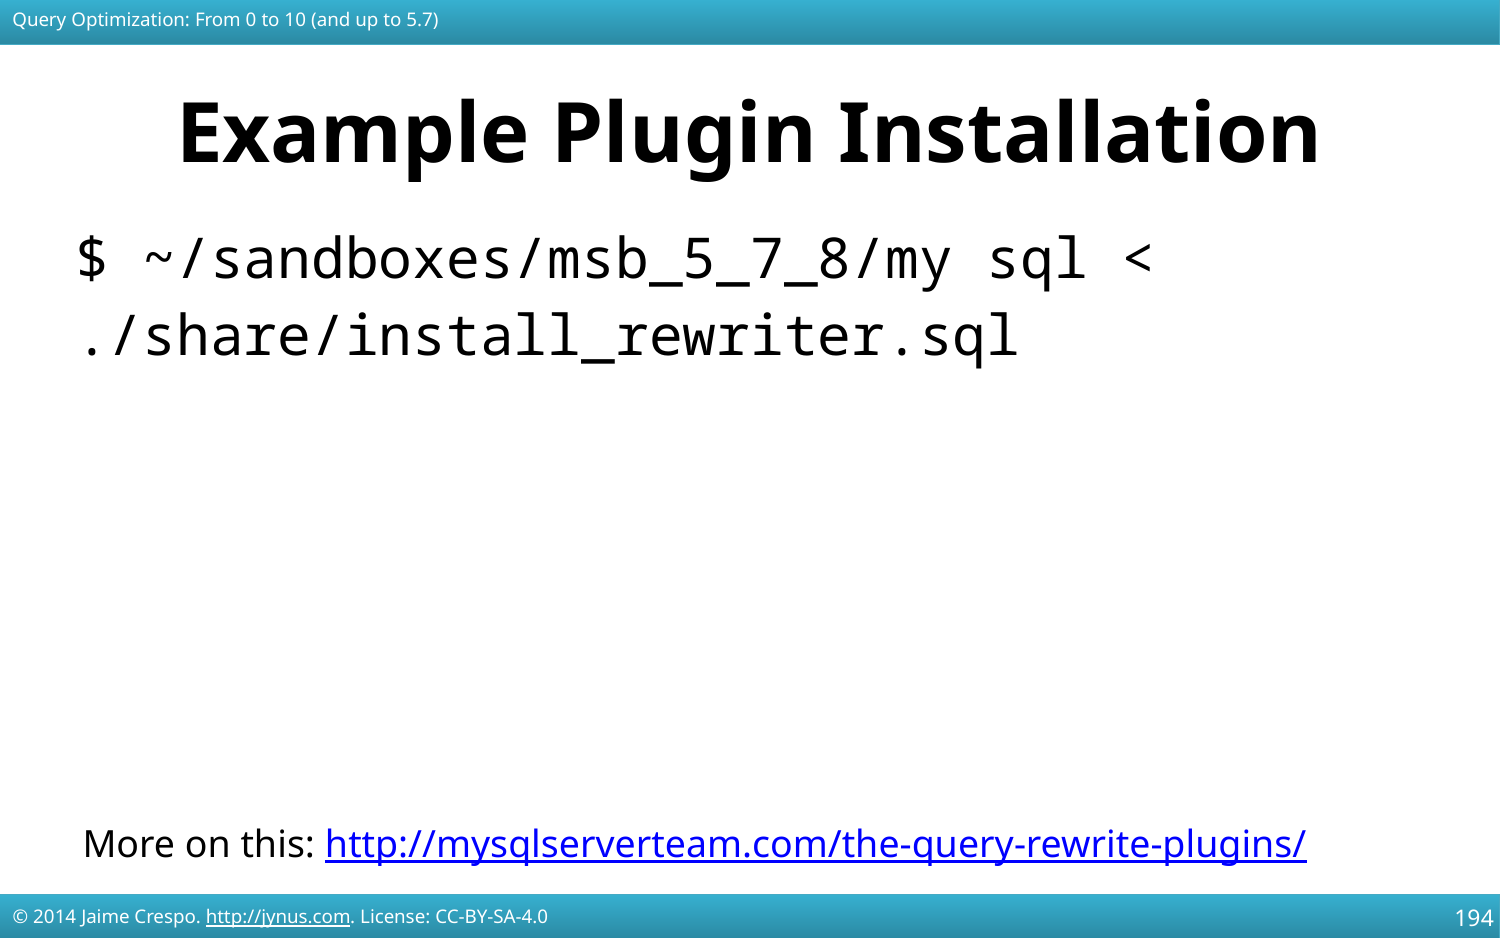

# Example Plugin Installation
$ ~/sandboxes/msb_5_7_8/my sql < ./share/install_rewriter.sql
More on this: http://mysqlserverteam.com/the-query-rewrite-plugins/